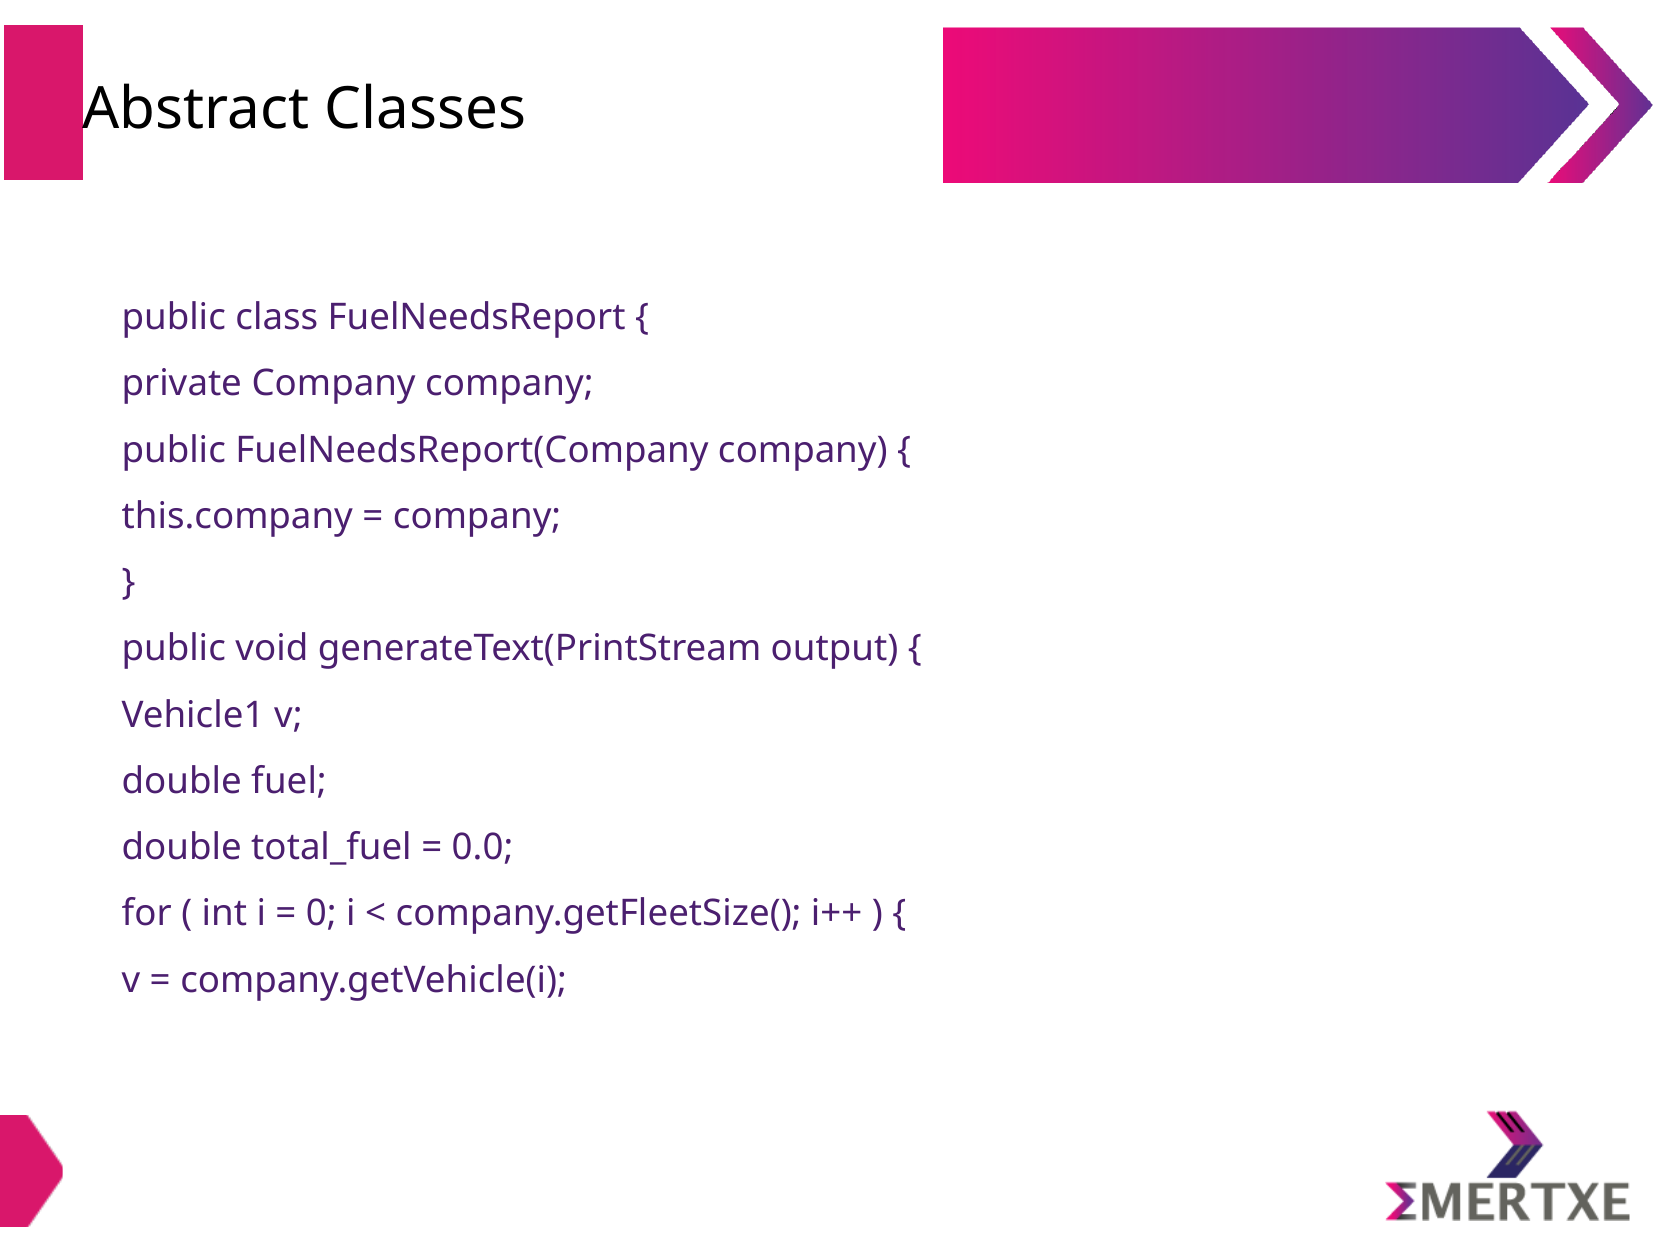

# Abstract Classes
public class FuelNeedsReport {
private Company company;
public FuelNeedsReport(Company company) {
this.company = company;
}
public void generateText(PrintStream output) {
Vehicle1 v;
double fuel;
double total_fuel = 0.0;
for ( int i = 0; i < company.getFleetSize(); i++ ) {
v = company.getVehicle(i);